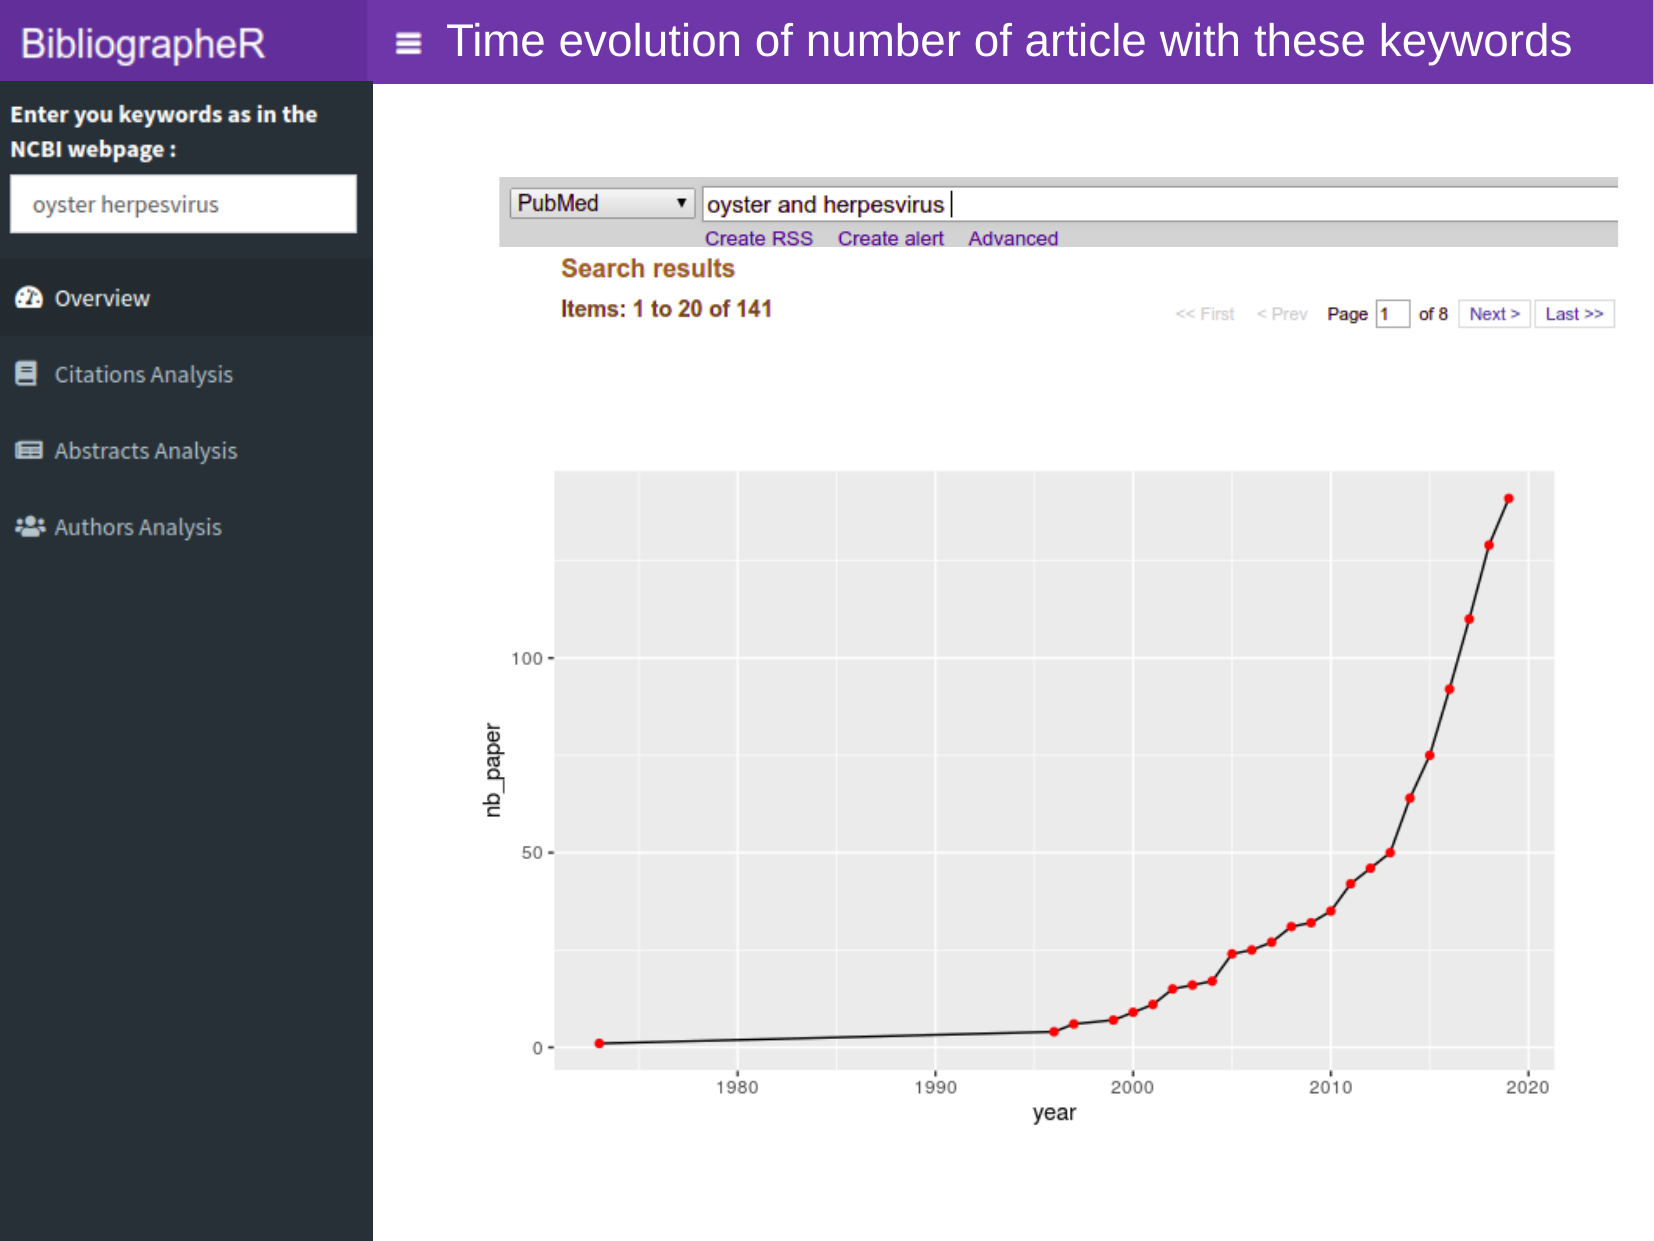

# Time evolution of number of article with these keywords